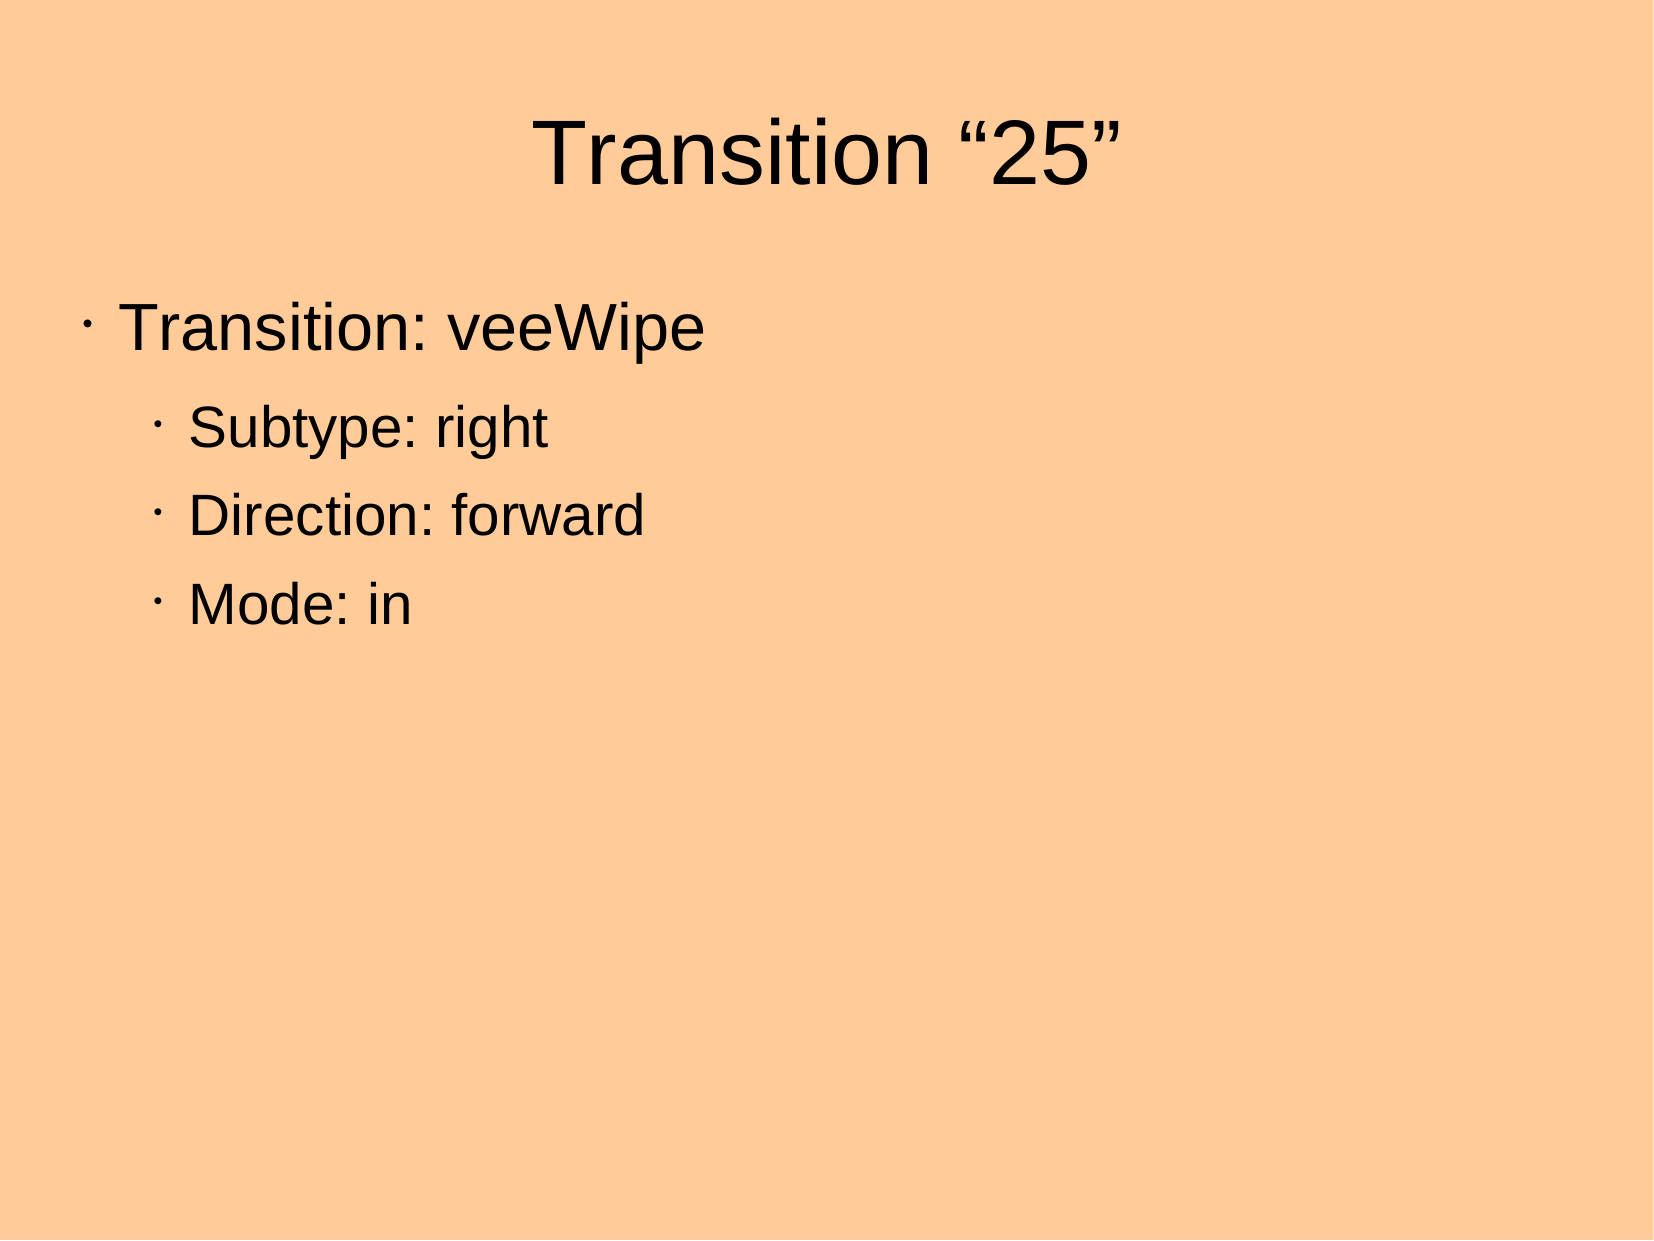

# Transition “25”
Transition: veeWipe
Subtype: right
Direction: forward
Mode: in